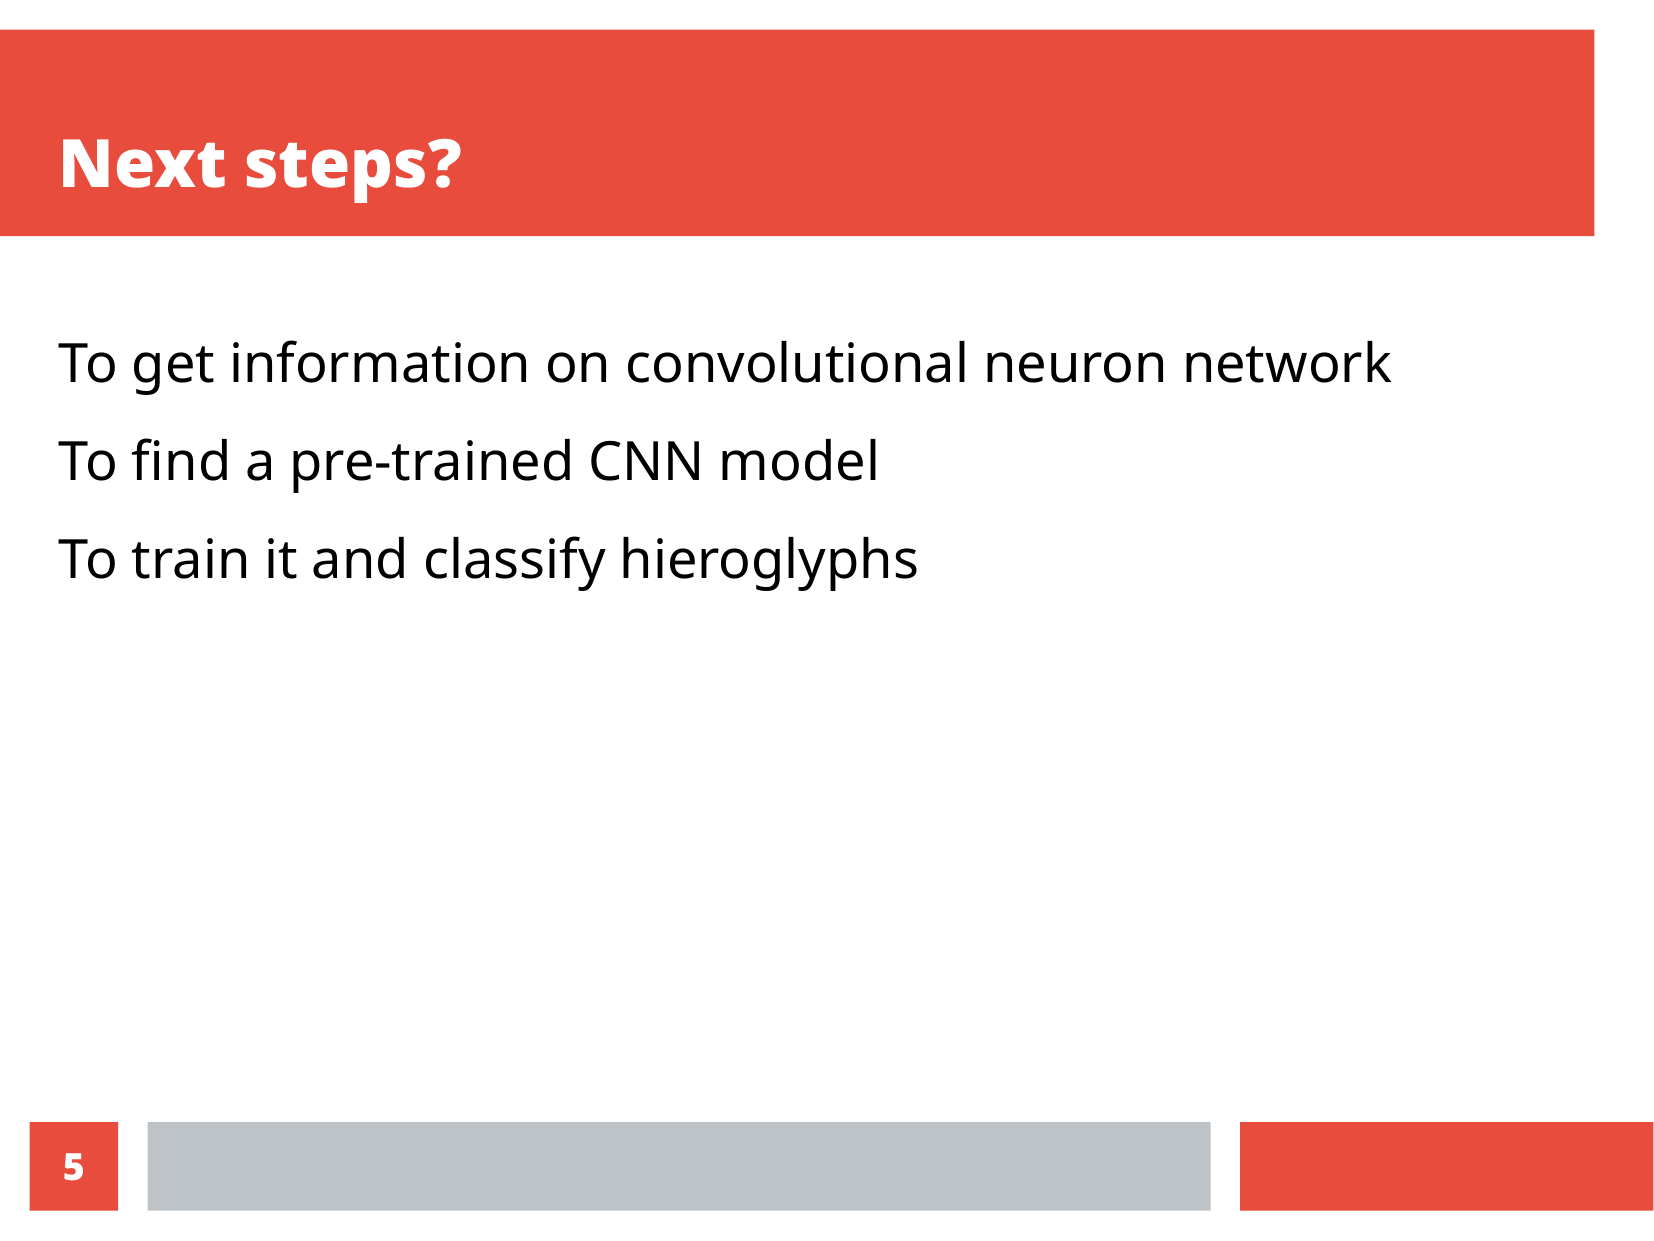

# Next steps?
To get information on convolutional neuron network
To find a pre-trained CNN model
To train it and classify hieroglyphs
5